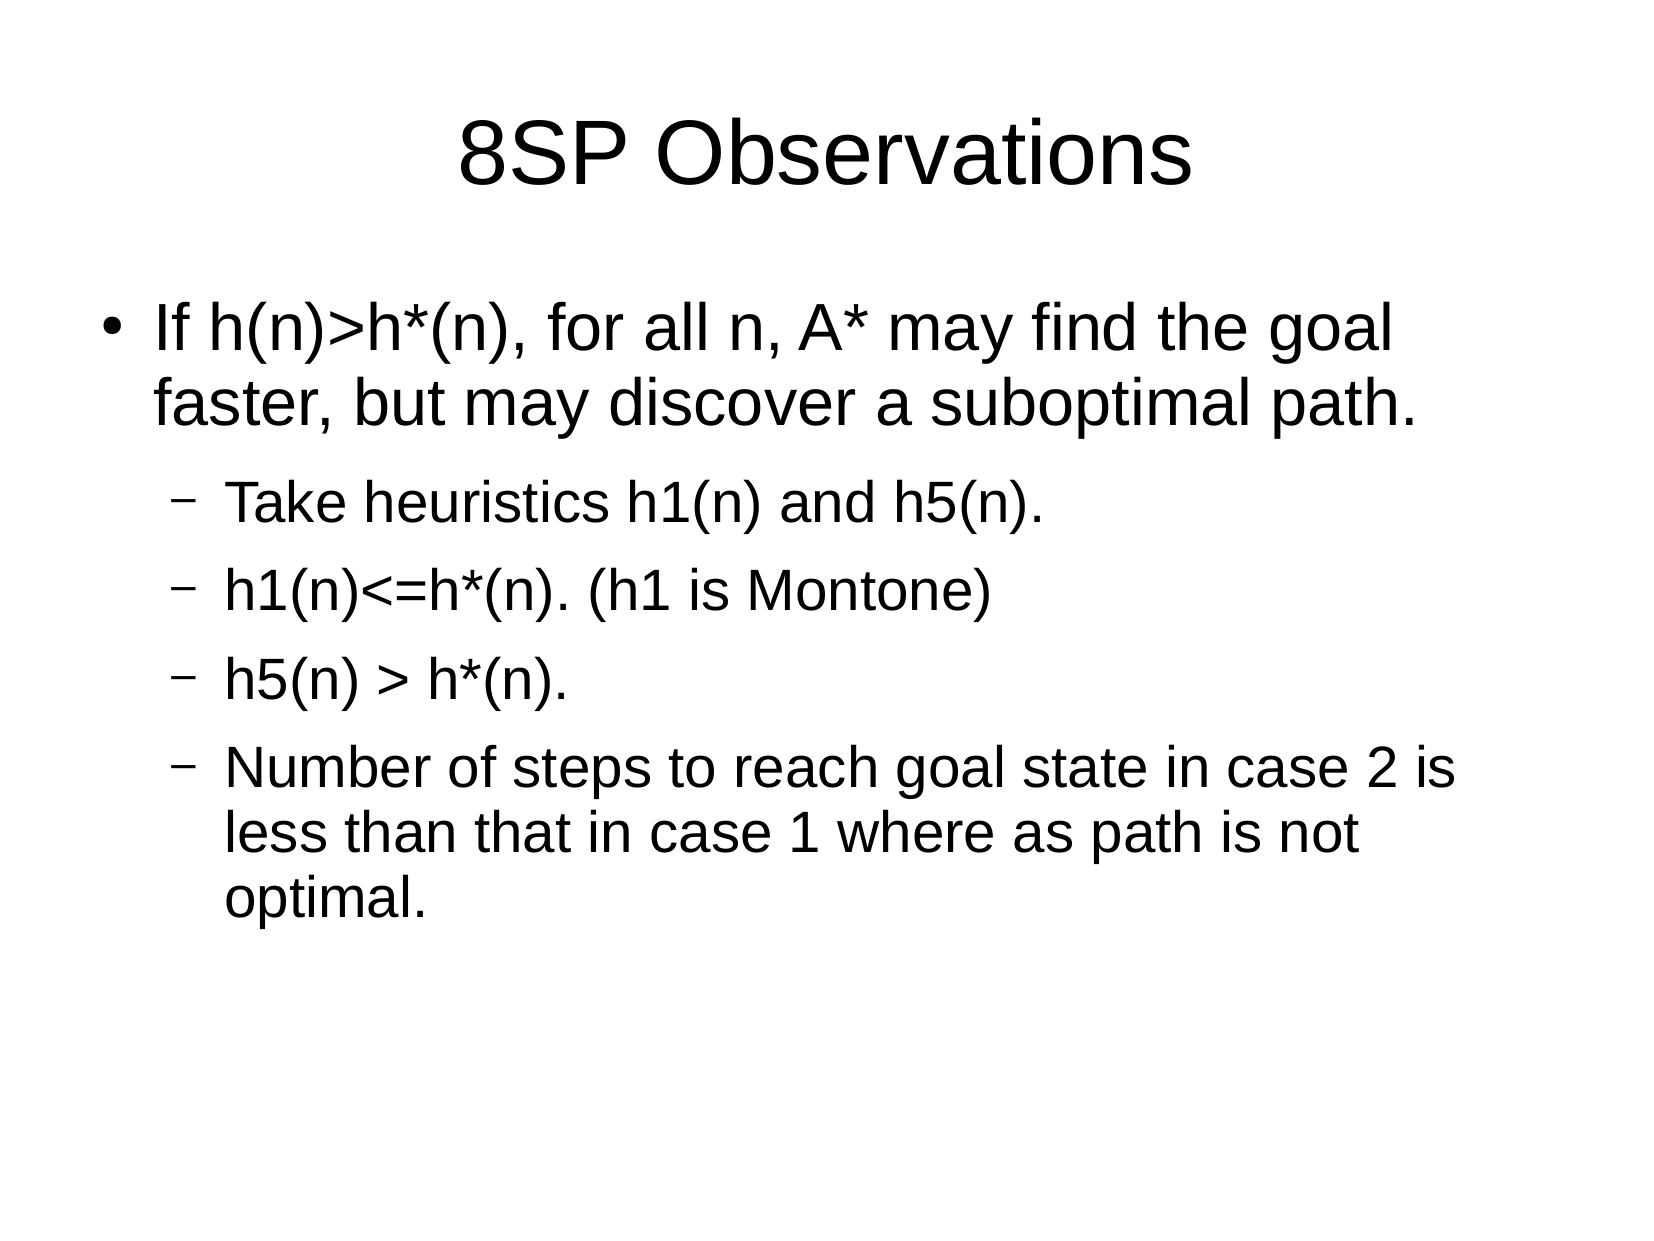

# 8SP Observations
If h(n)>h*(n), for all n, A* may find the goal faster, but may discover a suboptimal path.
Take heuristics h1(n) and h5(n).
h1(n)<=h*(n). (h1 is Montone)
h5(n) > h*(n).
Number of steps to reach goal state in case 2 is less than that in case 1 where as path is not optimal.